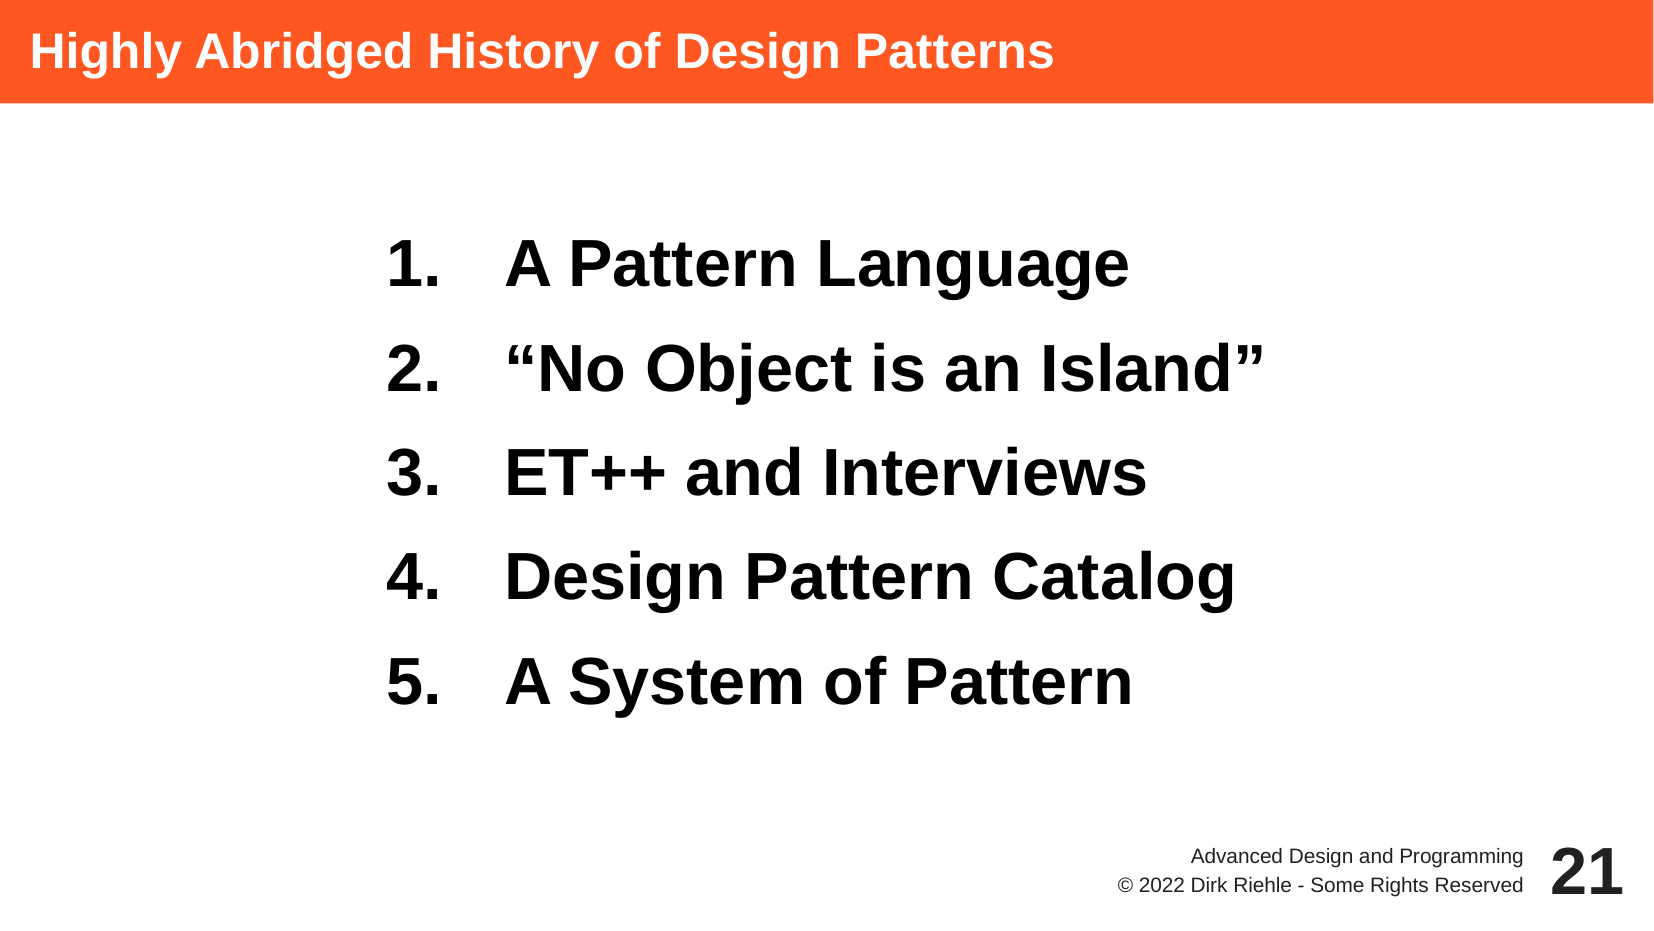

# Highly Abridged History of Design Patterns
A Pattern Language
“No Object is an Island”
ET++ and Interviews
Design Pattern Catalog
A System of Pattern
Advanced Design and Programming
21
© 2022 Dirk Riehle - Some Rights Reserved